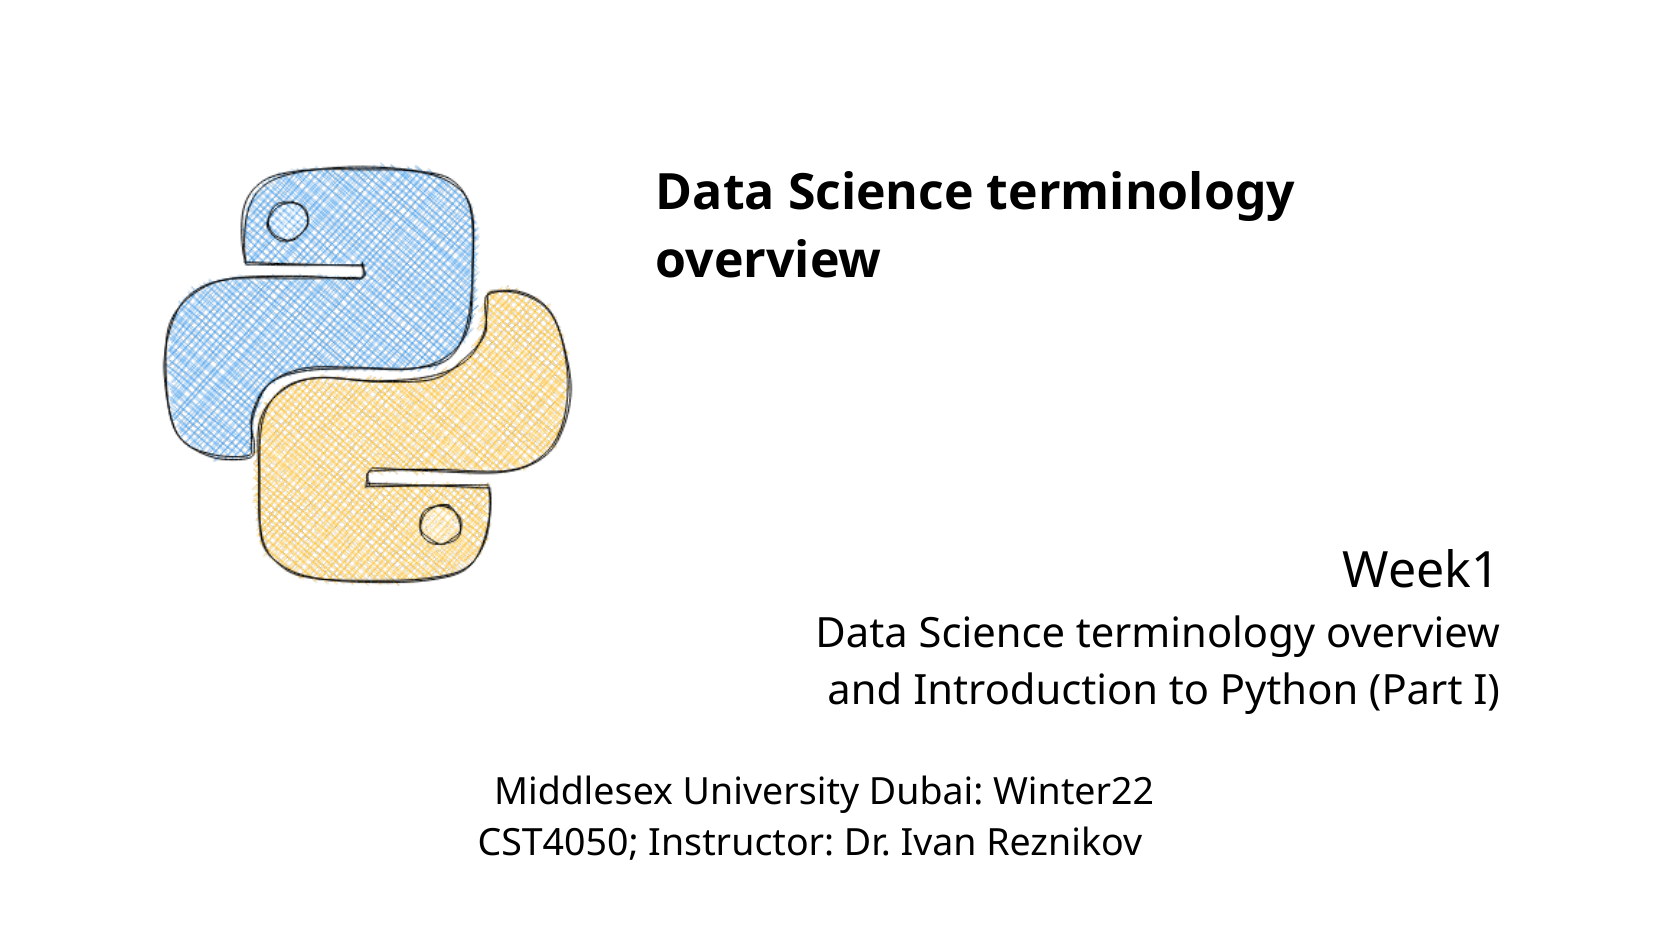

Data Science terminology overview
Week1
Data Science terminology overview and Introduction to Python (Part I)
 Middlesex University Dubai: Winter22
CST4050; Instructor: Dr. Ivan Reznikov